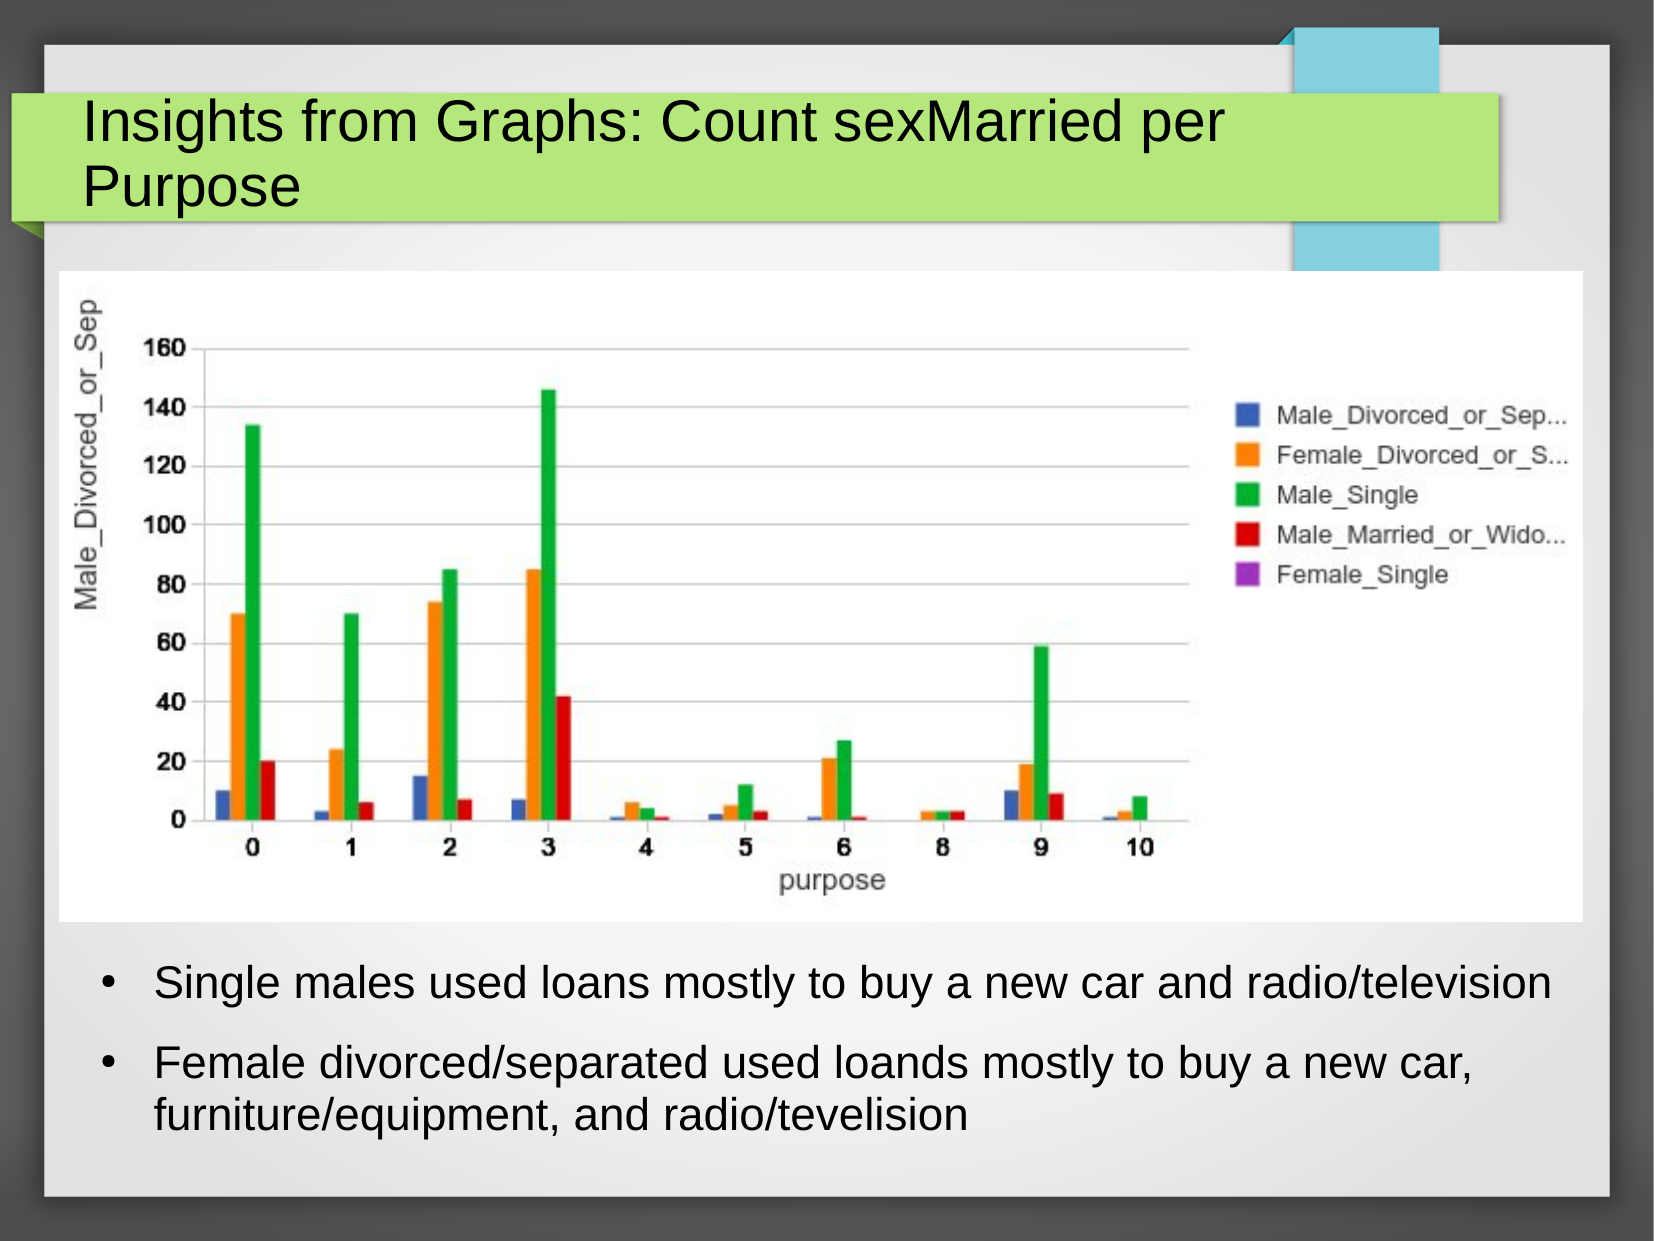

# Insights from Graphs: Count sexMarried per Purpose
Single males used loans mostly to buy a new car and radio/television
Female divorced/separated used loands mostly to buy a new car, furniture/equipment, and radio/tevelision